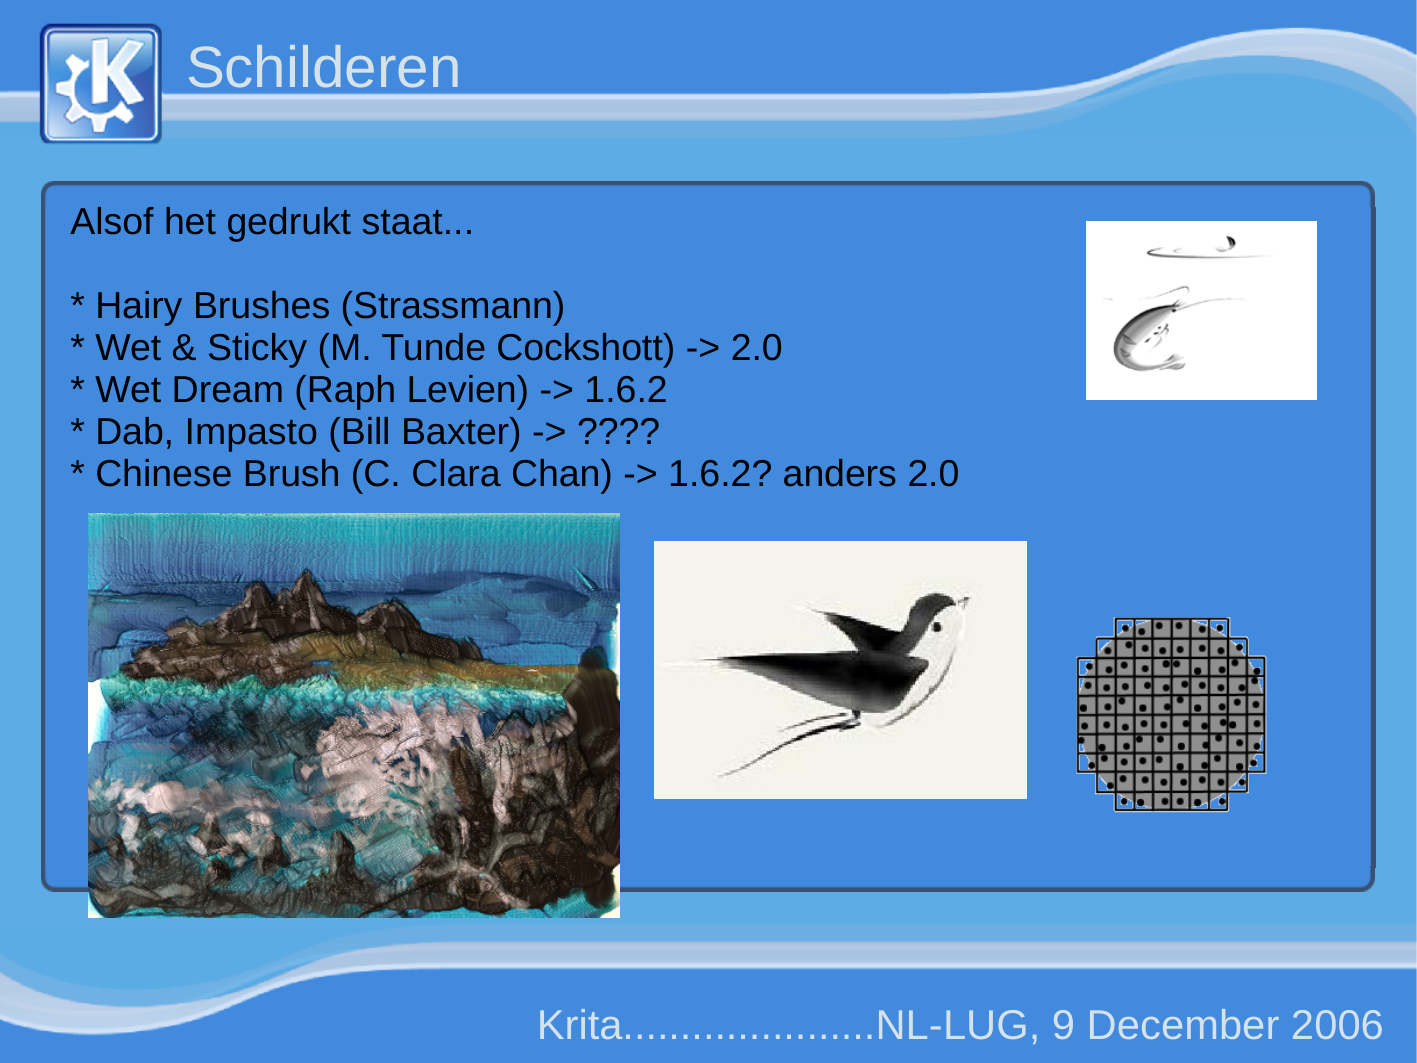

Schilderen
Alsof het gedrukt staat...
* Hairy Brushes (Strassmann)
* Wet & Sticky (M. Tunde Cockshott) -> 2.0
* Wet Dream (Raph Levien) -> 1.6.2
* Dab, Impasto (Bill Baxter) -> ????
* Chinese Brush (C. Clara Chan) -> 1.6.2? anders 2.0